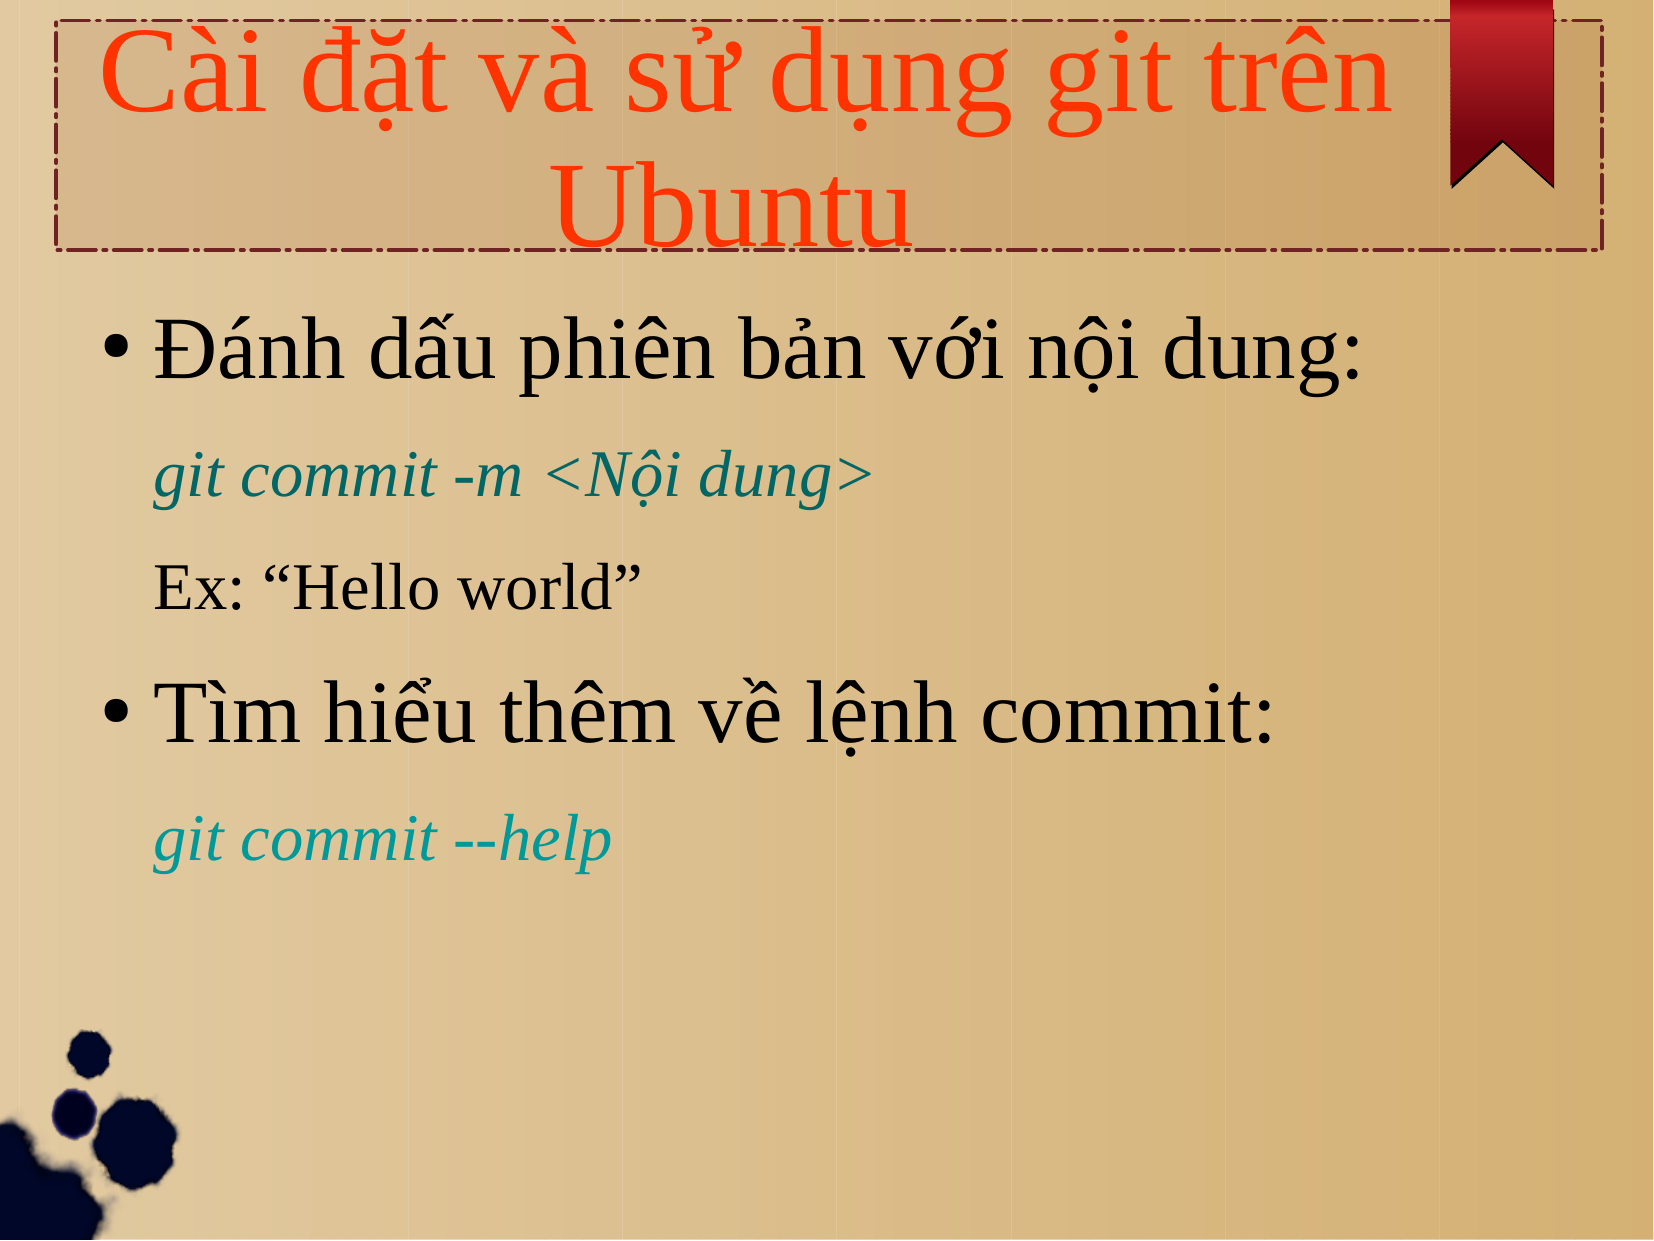

# Cài đặt và sử dụng git trên Ubuntu
Đánh dấu phiên bản với nội dung:
git commit -m <Nội dung>
Ex: “Hello world”
Tìm hiểu thêm về lệnh commit:
git commit --help